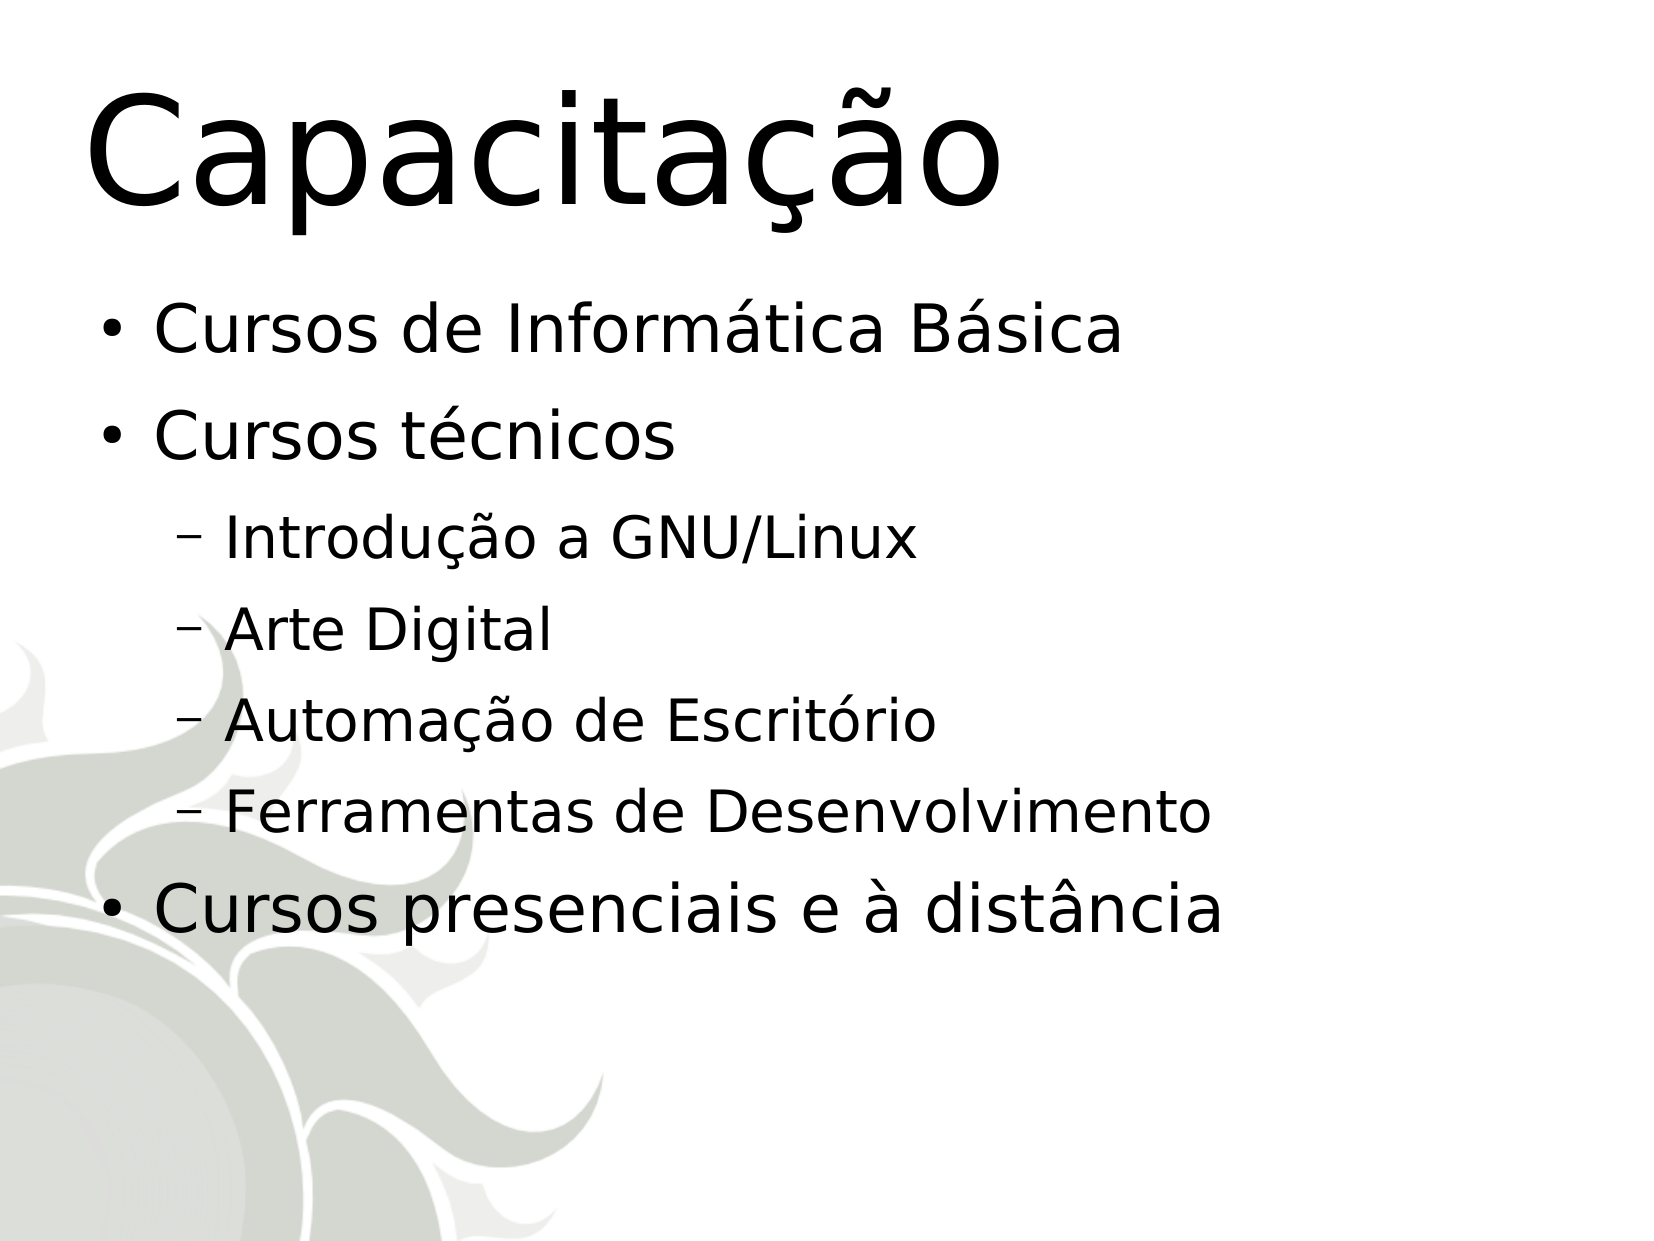

# Capacitação
Cursos de Informática Básica
Cursos técnicos
Introdução a GNU/Linux
Arte Digital
Automação de Escritório
Ferramentas de Desenvolvimento
Cursos presenciais e à distância